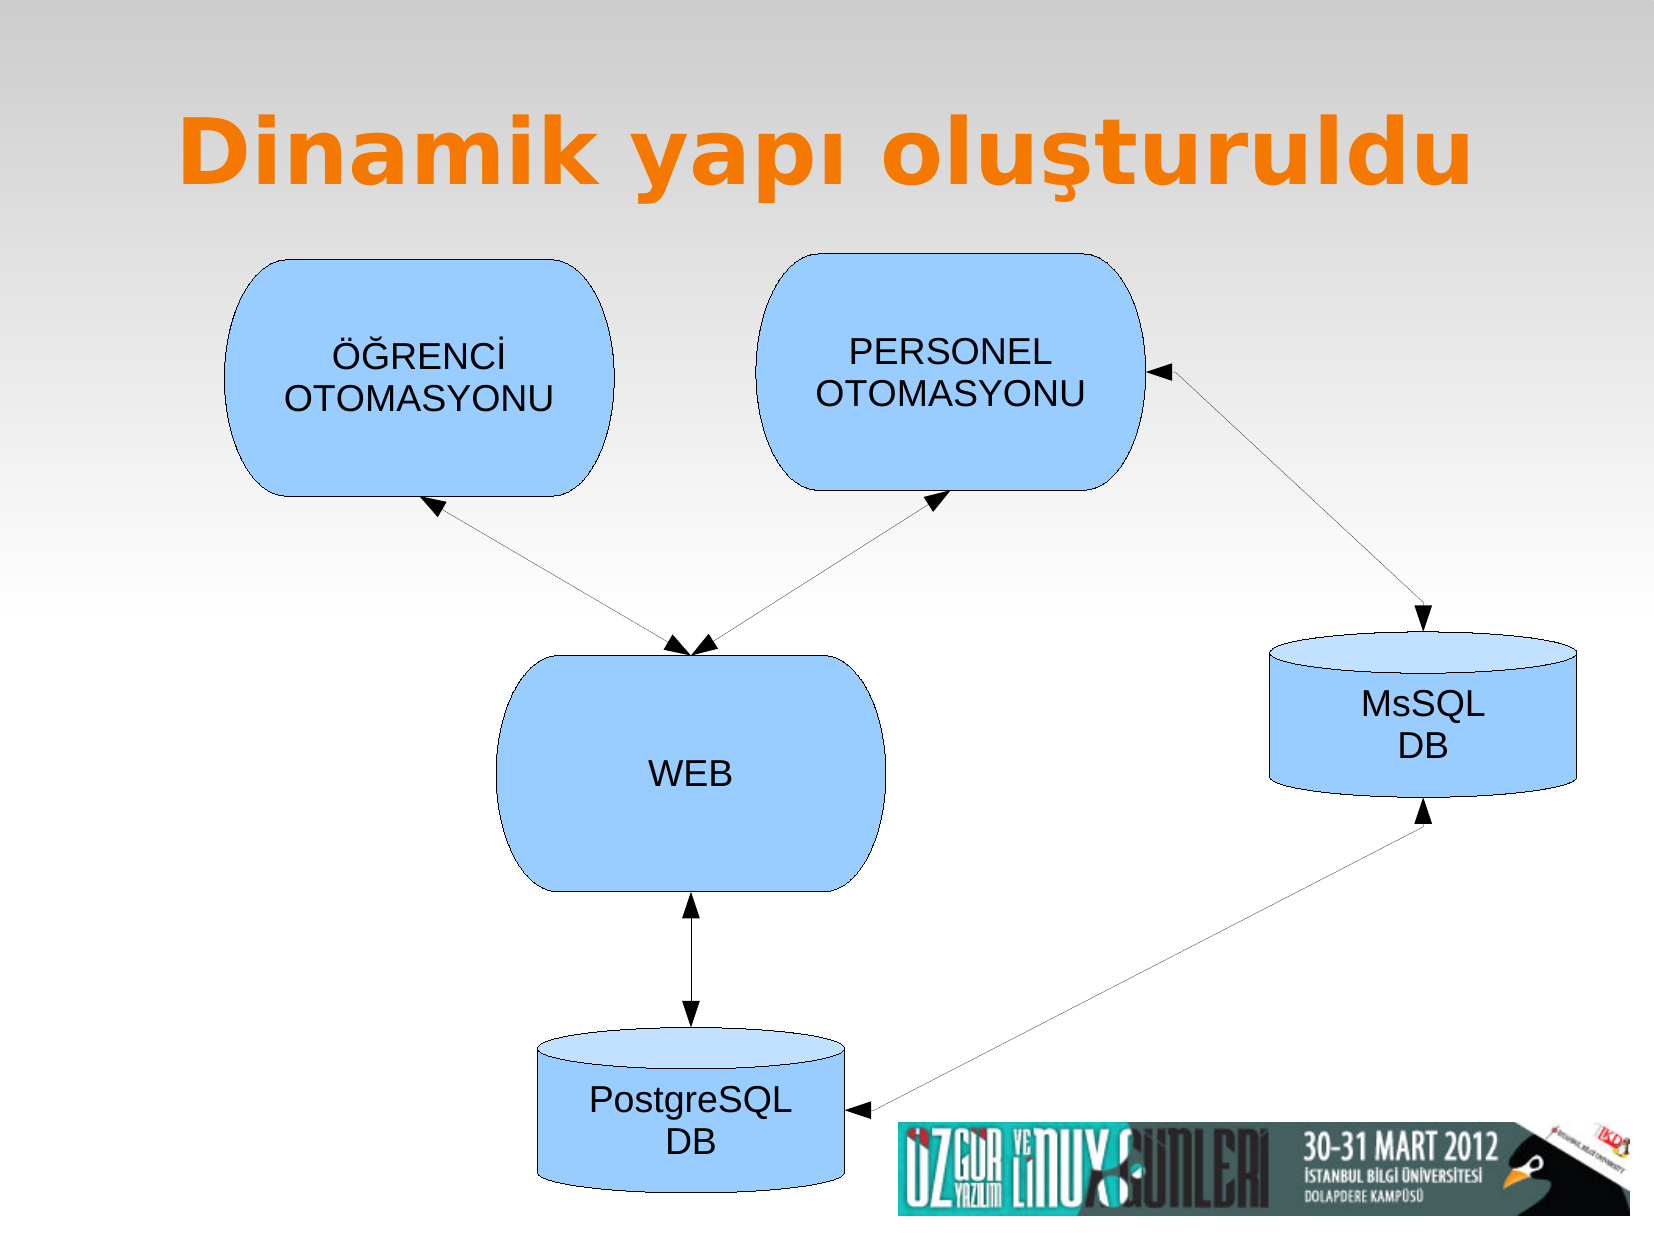

# Dinamik yapı oluşturuldu
PERSONEL OTOMASYONU
ÖĞRENCİ
OTOMASYONU
MsSQL
DB
WEB
PostgreSQL
DB